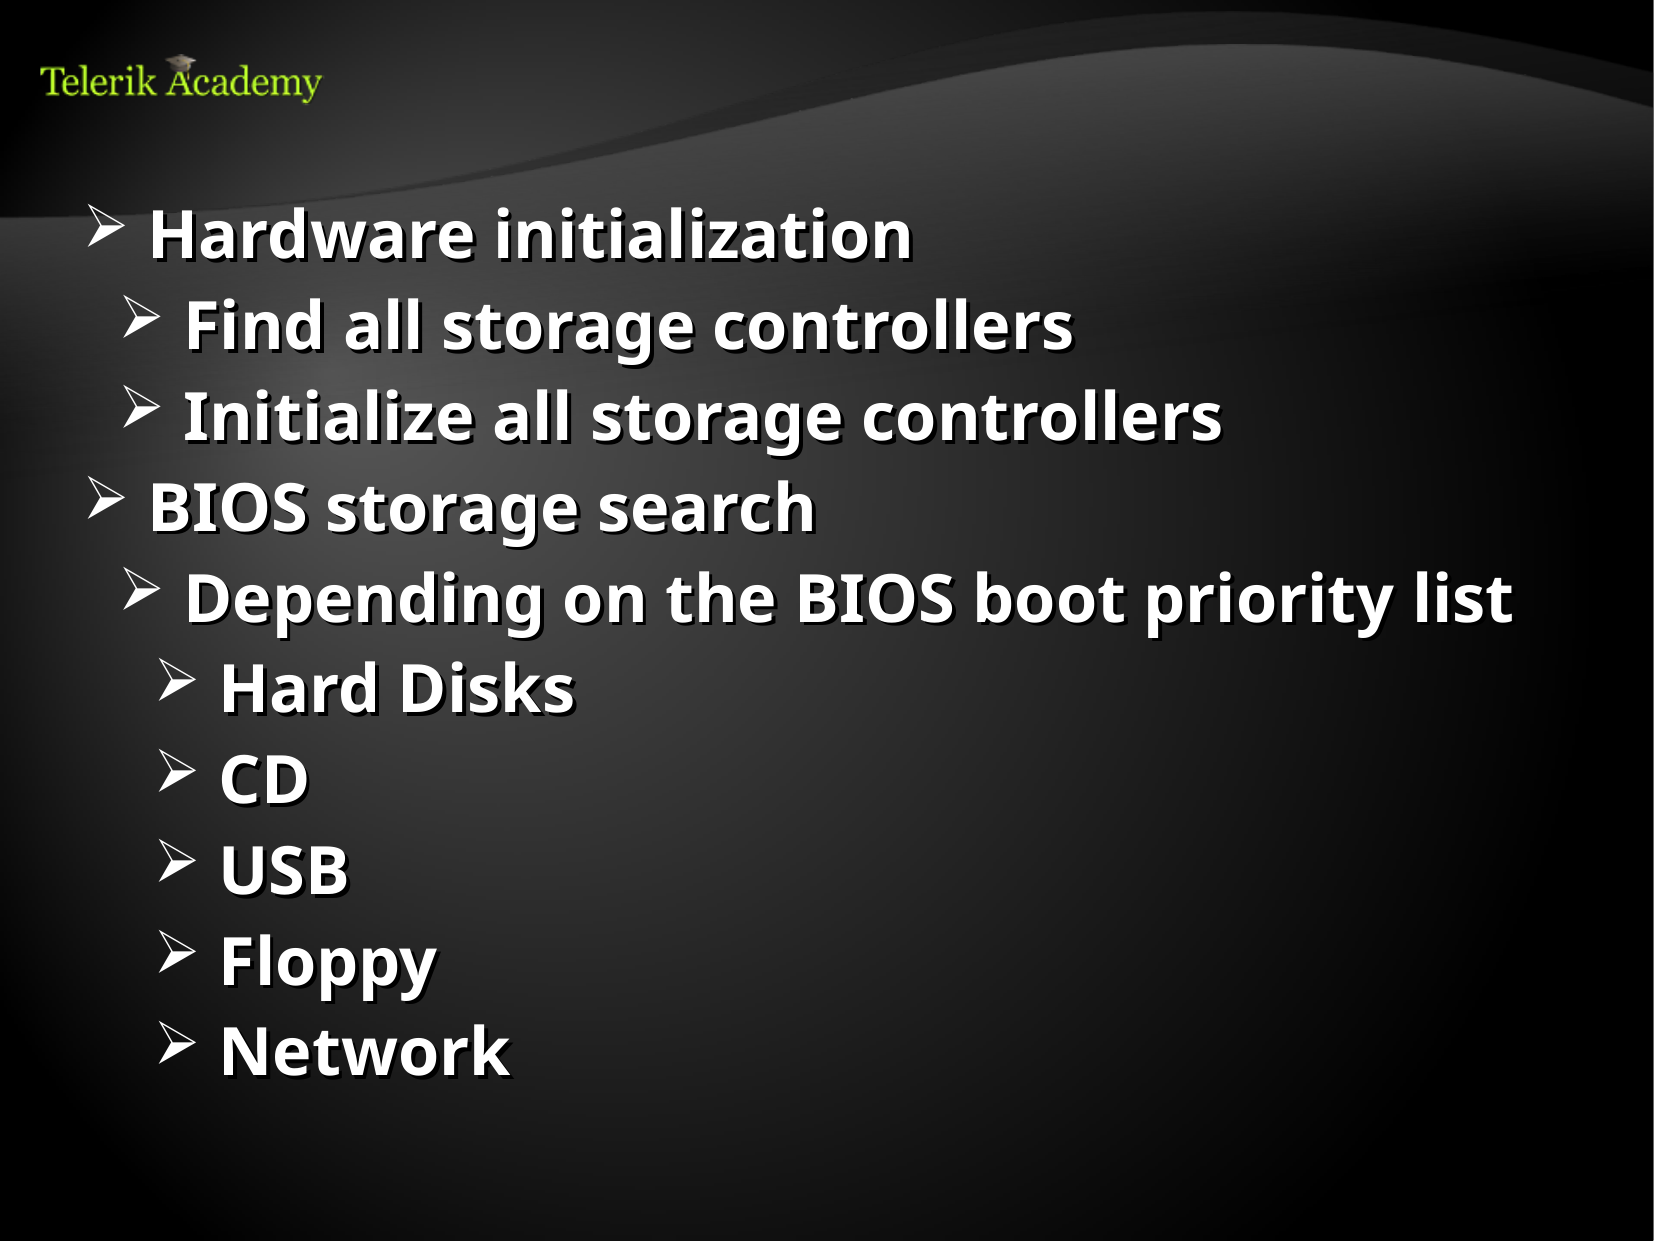

# Hardware initialization
 Find all storage controllers
 Initialize all storage controllers
 BIOS storage search
 Depending on the BIOS boot priority list
 Hard Disks
 CD
 USB
 Floppy
 Network